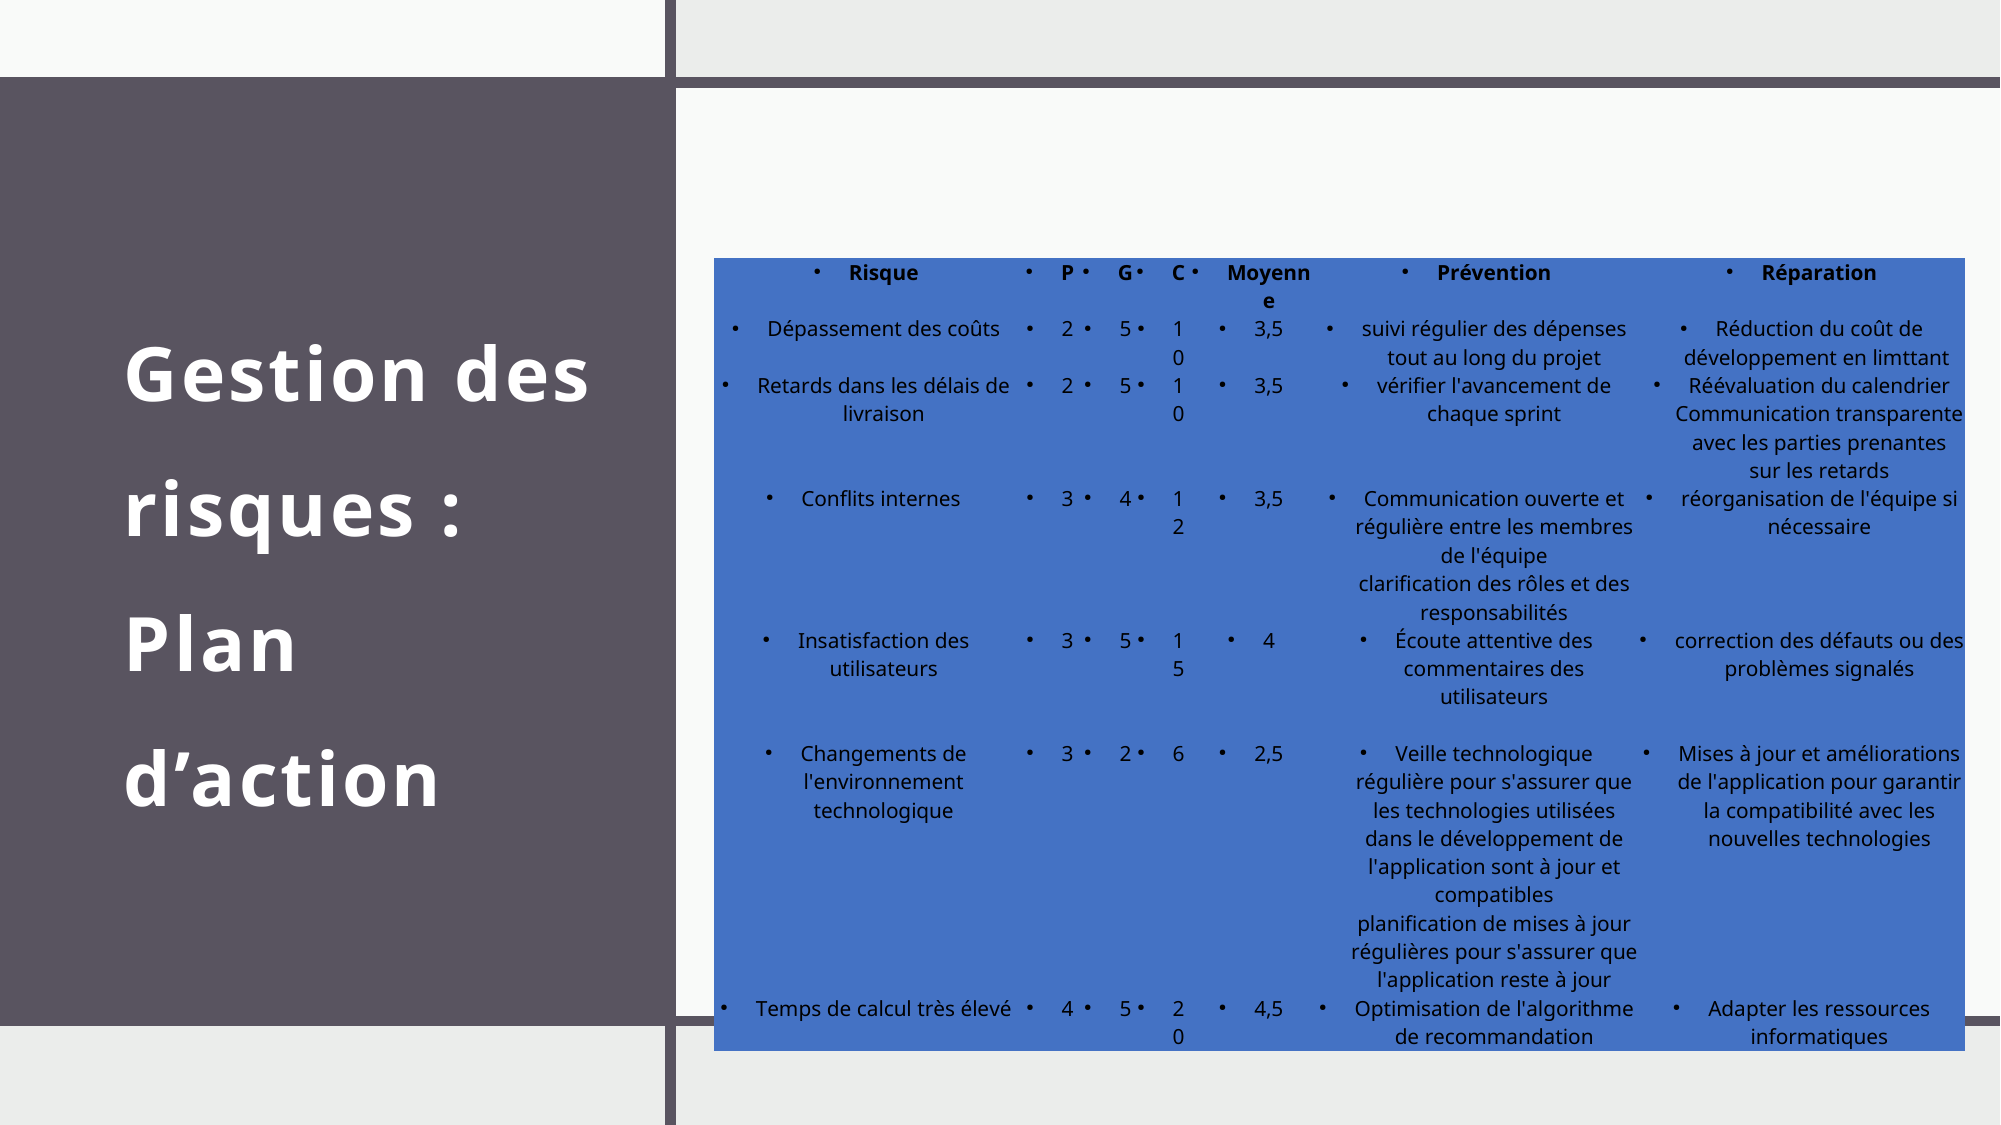

# Gestion des risques : Plan d’action
| Risque | P | G | C | Moyenne | Prévention | Réparation |
| --- | --- | --- | --- | --- | --- | --- |
| Dépassement des coûts | 2 | 5 | 10 | 3,5 | suivi régulier des dépenses tout au long du projet | Réduction du coût de développement en limttant |
| Retards dans les délais de livraison | 2 | 5 | 10 | 3,5 | vérifier l'avancement de chaque sprint | Réévaluation du calendrier Communication transparente avec les parties prenantes sur les retards |
| Conflits internes | 3 | 4 | 12 | 3,5 | Communication ouverte et régulière entre les membres de l'équipe clarification des rôles et des responsabilités | réorganisation de l'équipe si nécessaire |
| Insatisfaction des utilisateurs | 3 | 5 | 15 | 4 | Écoute attentive des commentaires des utilisateurs | correction des défauts ou des problèmes signalés |
| Changements de l'environnement technologique | 3 | 2 | 6 | 2,5 | Veille technologique régulière pour s'assurer que les technologies utilisées dans le développement de l'application sont à jour et compatibles planification de mises à jour régulières pour s'assurer que l'application reste à jour | Mises à jour et améliorations de l'application pour garantir la compatibilité avec les nouvelles technologies |
| Temps de calcul très élevé | 4 | 5 | 20 | 4,5 | Optimisation de l'algorithme de recommandation | Adapter les ressources informatiques |